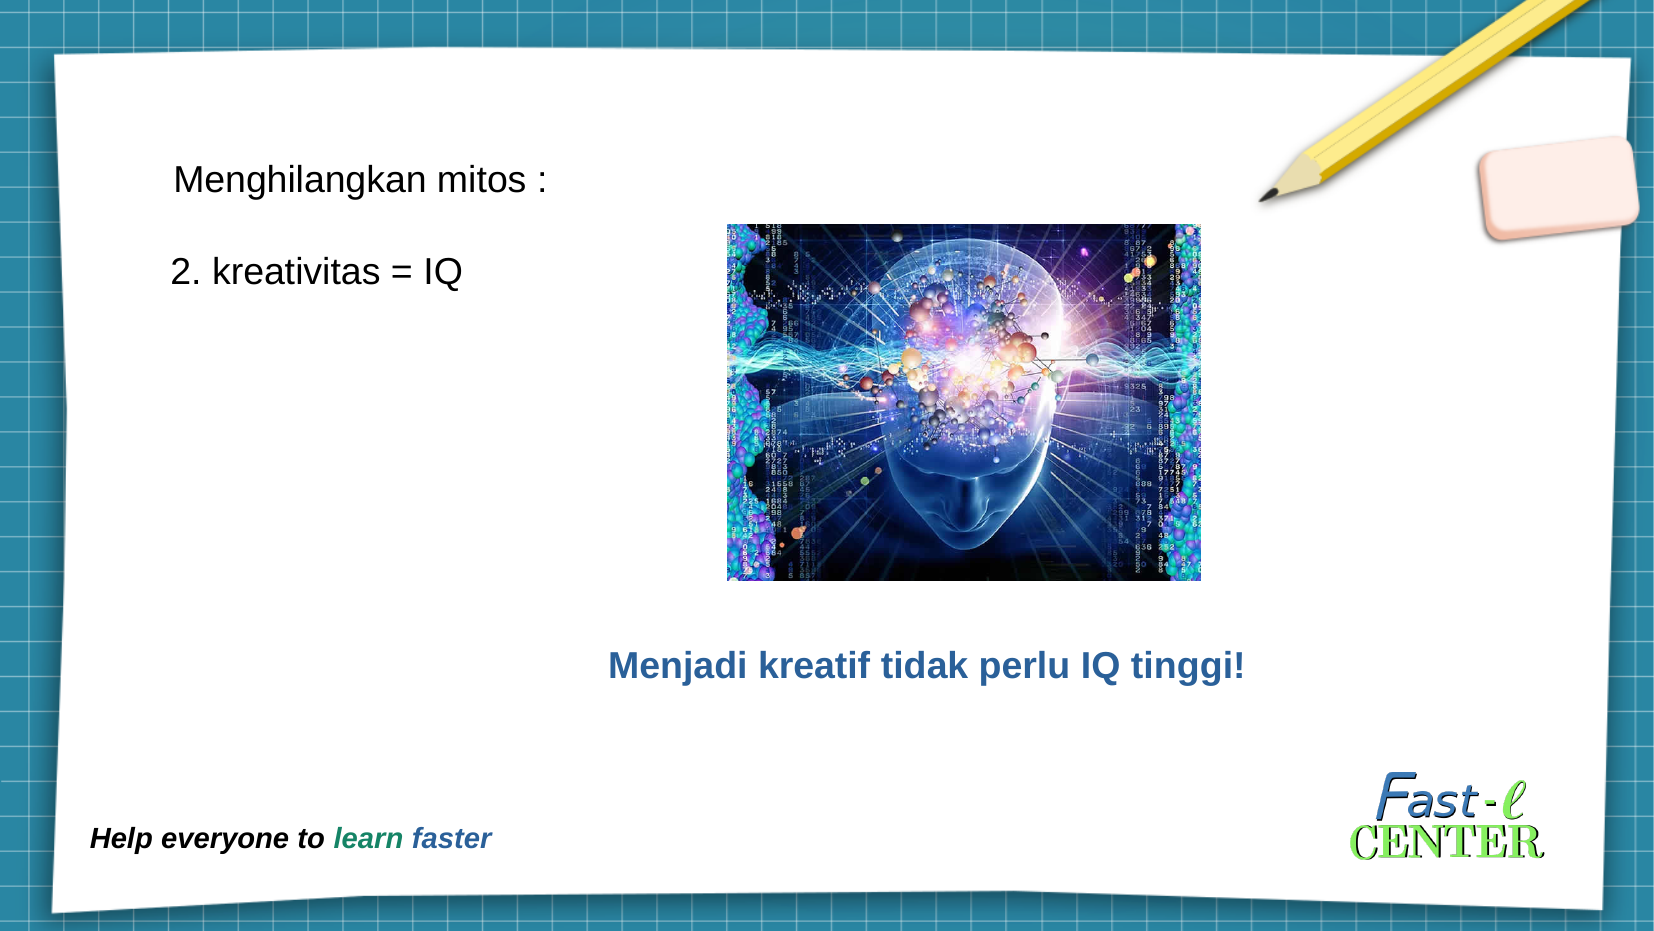

Menghilangkan mitos :
2. kreativitas = IQ
Menjadi kreatif tidak perlu IQ tinggi!
Help everyone to learn faster